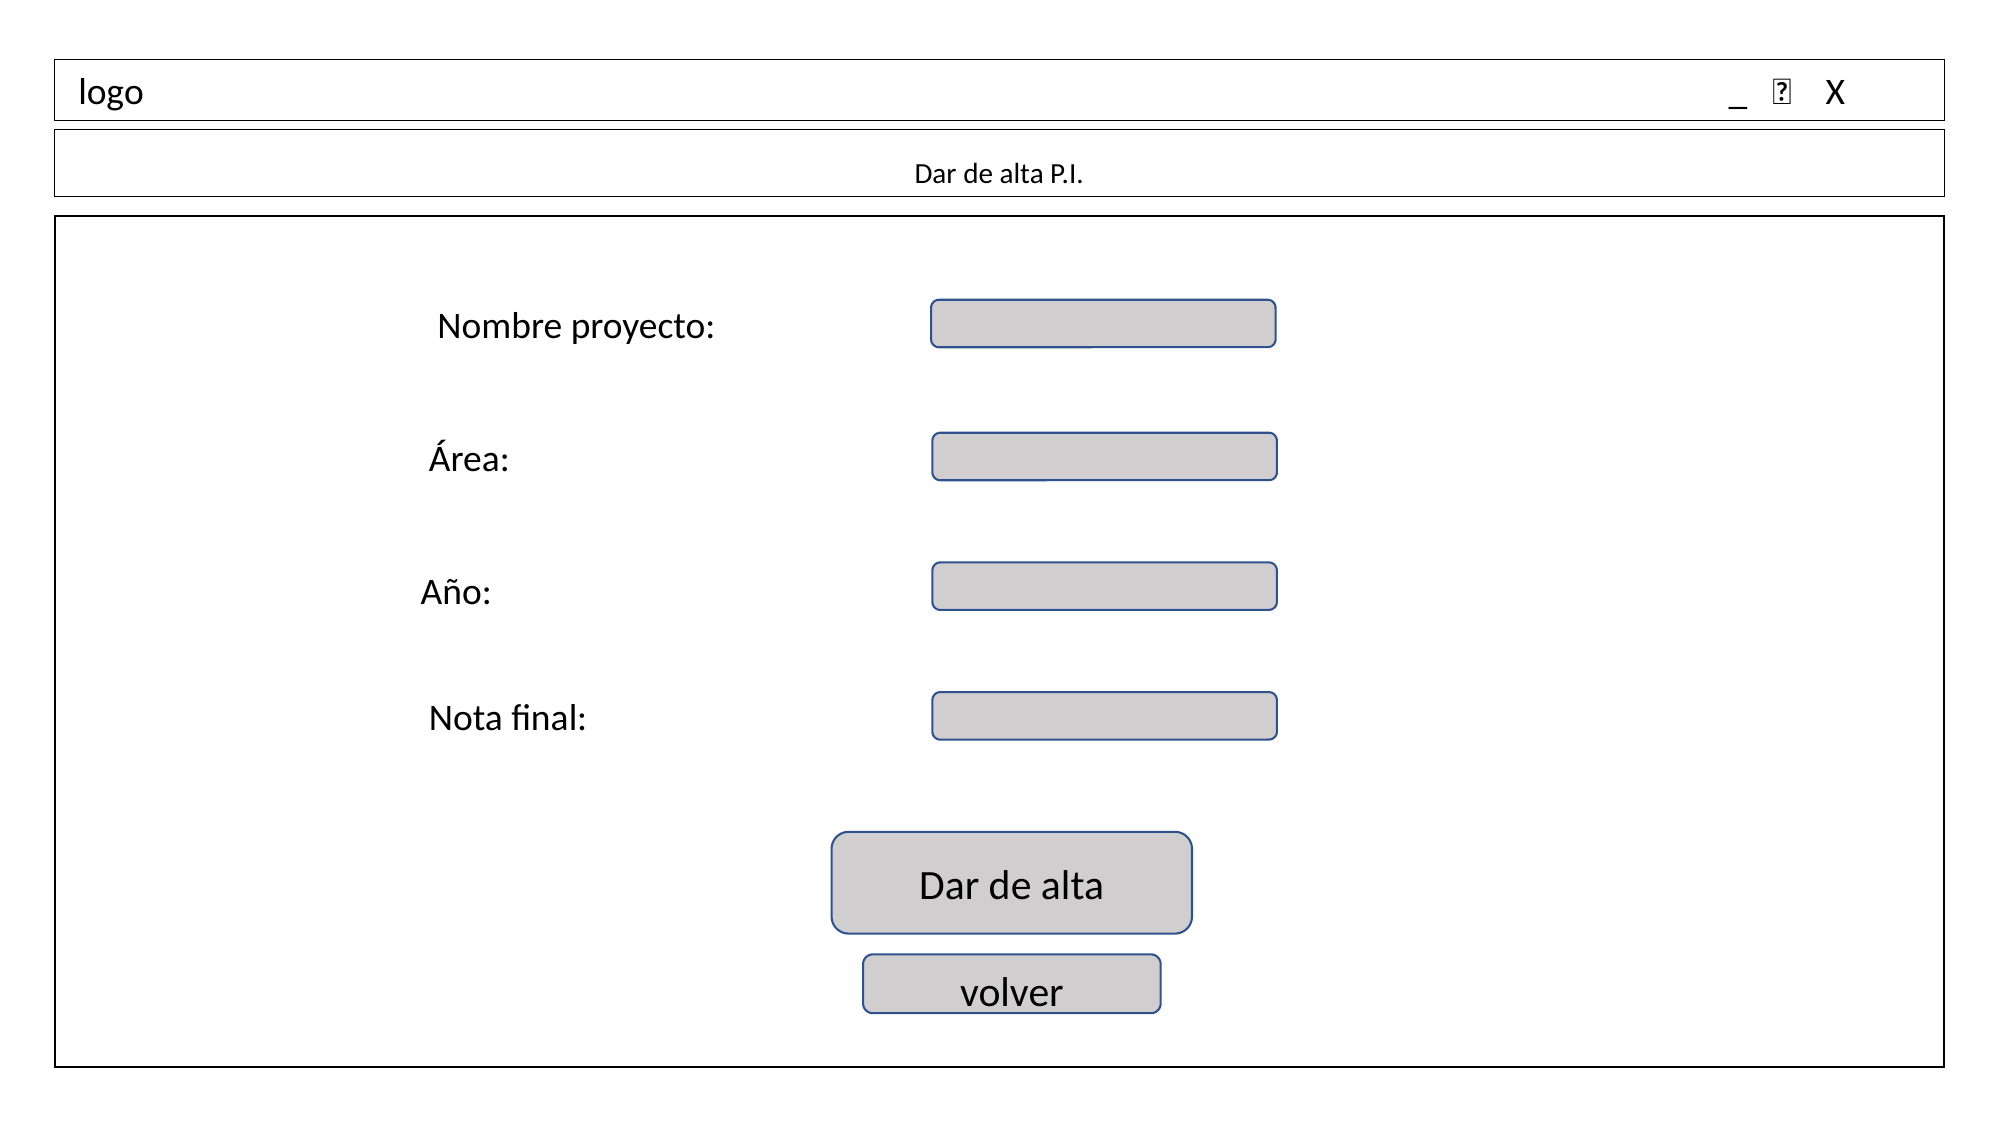

logo _ 🔲 X
Dar de alta P.I.
Nombre proyecto:
Área:
Año:
Nota final:
Dar de alta
volver